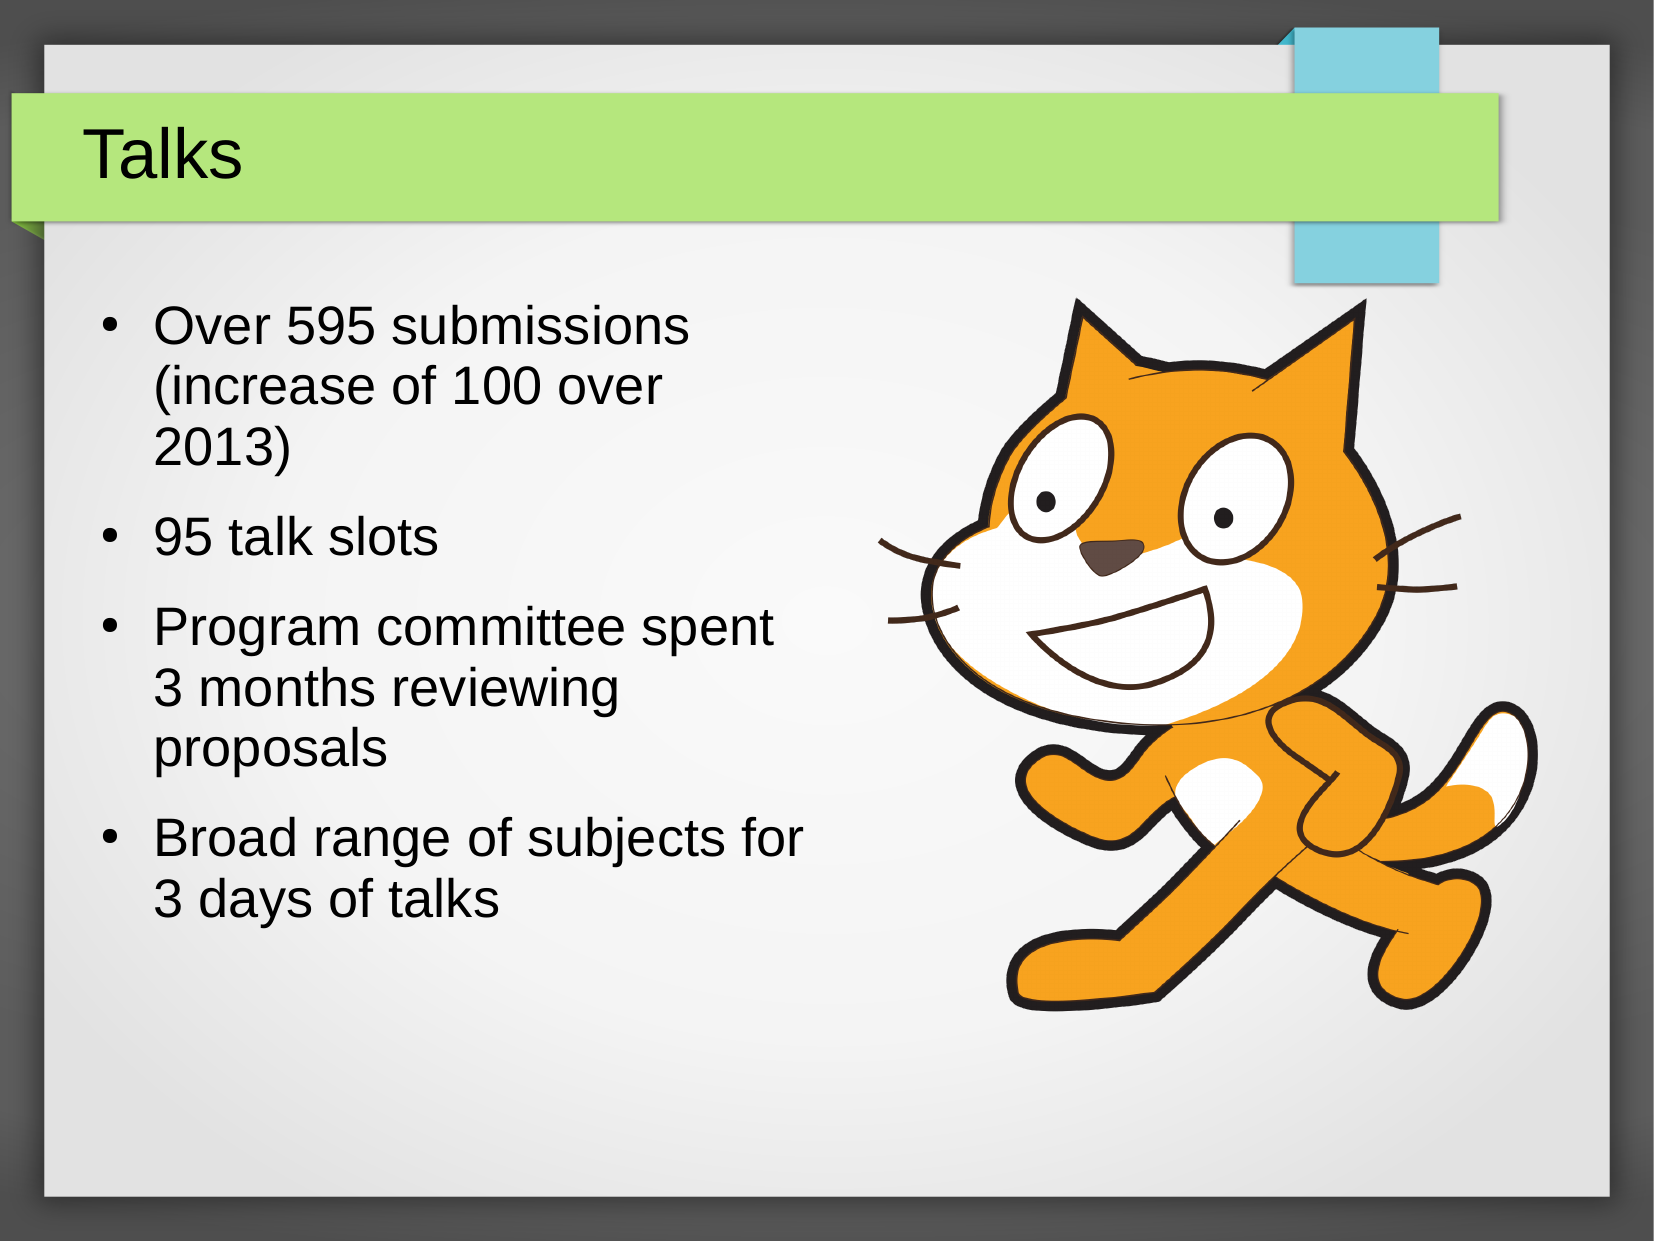

# Talks
Over 595 submissions (increase of 100 over 2013)
95 talk slots
Program committee spent 3 months reviewing proposals
Broad range of subjects for 3 days of talks